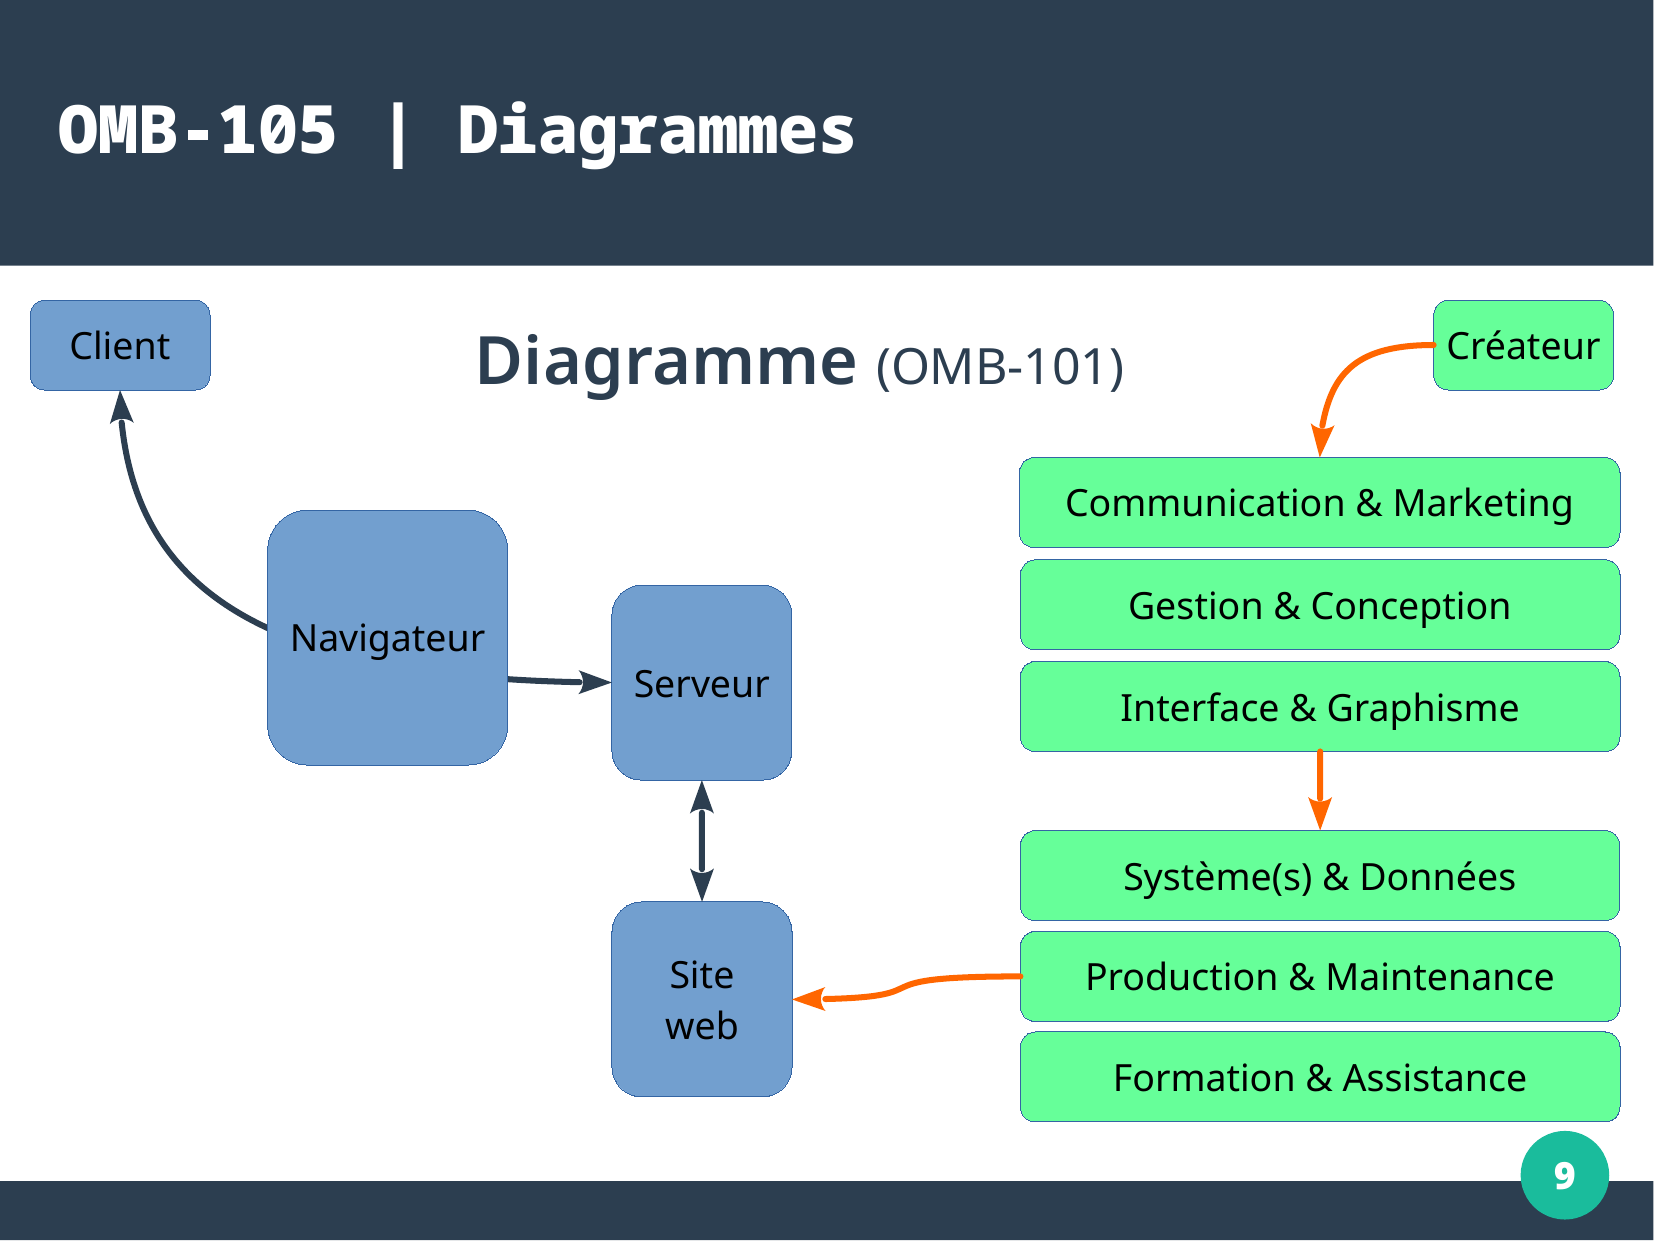

OMB-105 | Diagrammes
Client
Créateur
# Diagramme (OMB-101)
Communication & Marketing
Navigateur
Gestion & Conception
Serveur
Interface & Graphisme
Système(s) & Données
Site
web
Production & Maintenance
Formation & Assistance
9